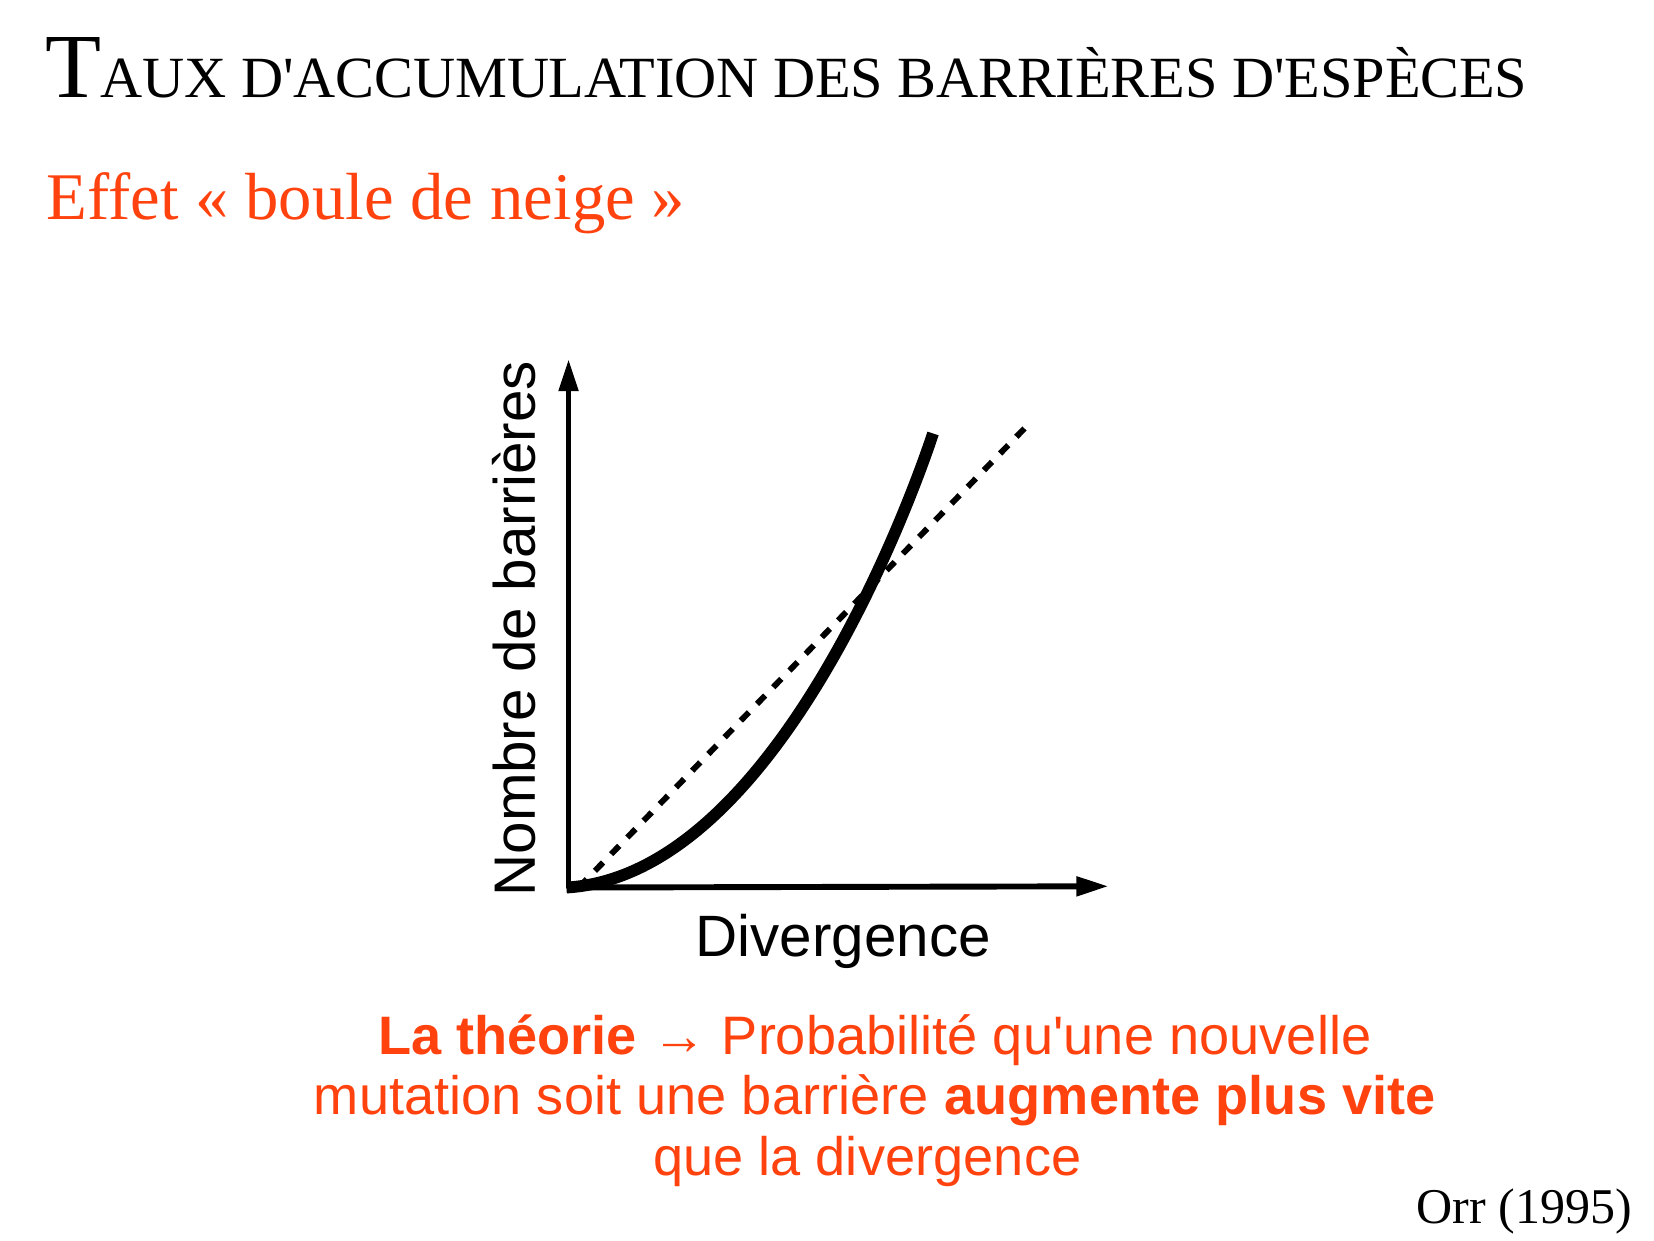

TAUX D'ACCUMULATION DES BARRIÈRES D'ESPÈCES
Effet « boule de neige »
Nombre de barrières
Divergence
La théorie → Probabilité qu'une nouvelle mutation soit une barrière augmente plus vite que la divergence
Orr (1995)